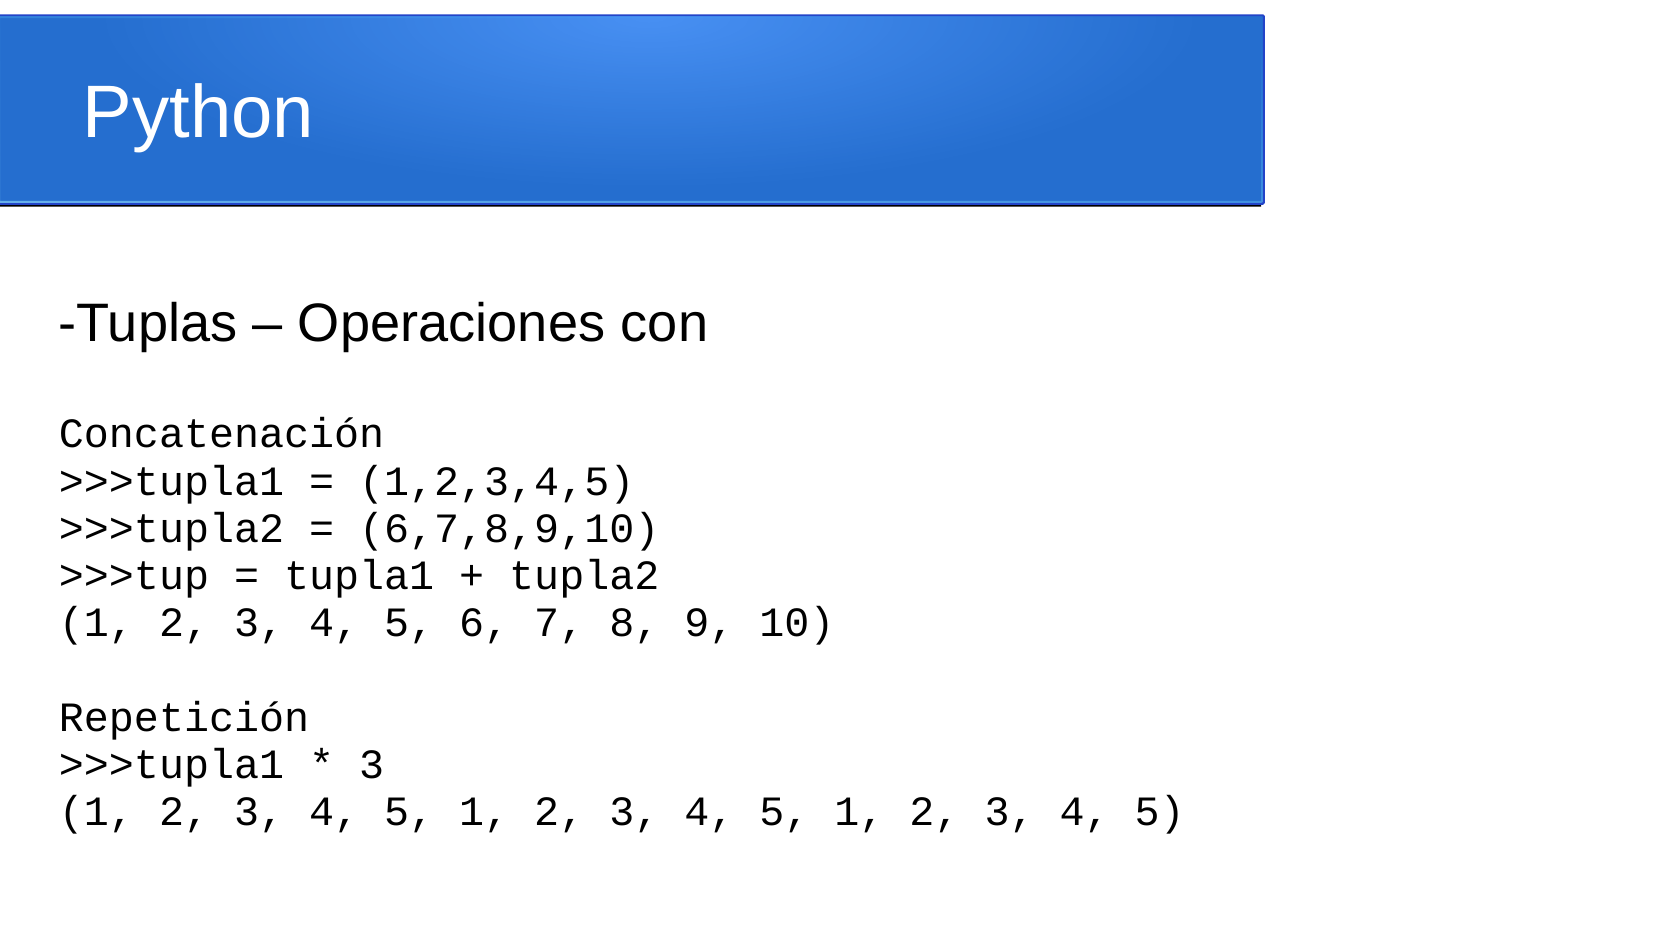

a =(1,”b”,true)
a[0]
1
a[2]
true
# Python
-Tuplas – Operaciones con
Concatenación
>>>tupla1 = (1,2,3,4,5)
>>>tupla2 = (6,7,8,9,10)
>>>tup = tupla1 + tupla2
(1, 2, 3, 4, 5, 6, 7, 8, 9, 10)
Repetición
>>>tupla1 * 3
(1, 2, 3, 4, 5, 1, 2, 3, 4, 5, 1, 2, 3, 4, 5)